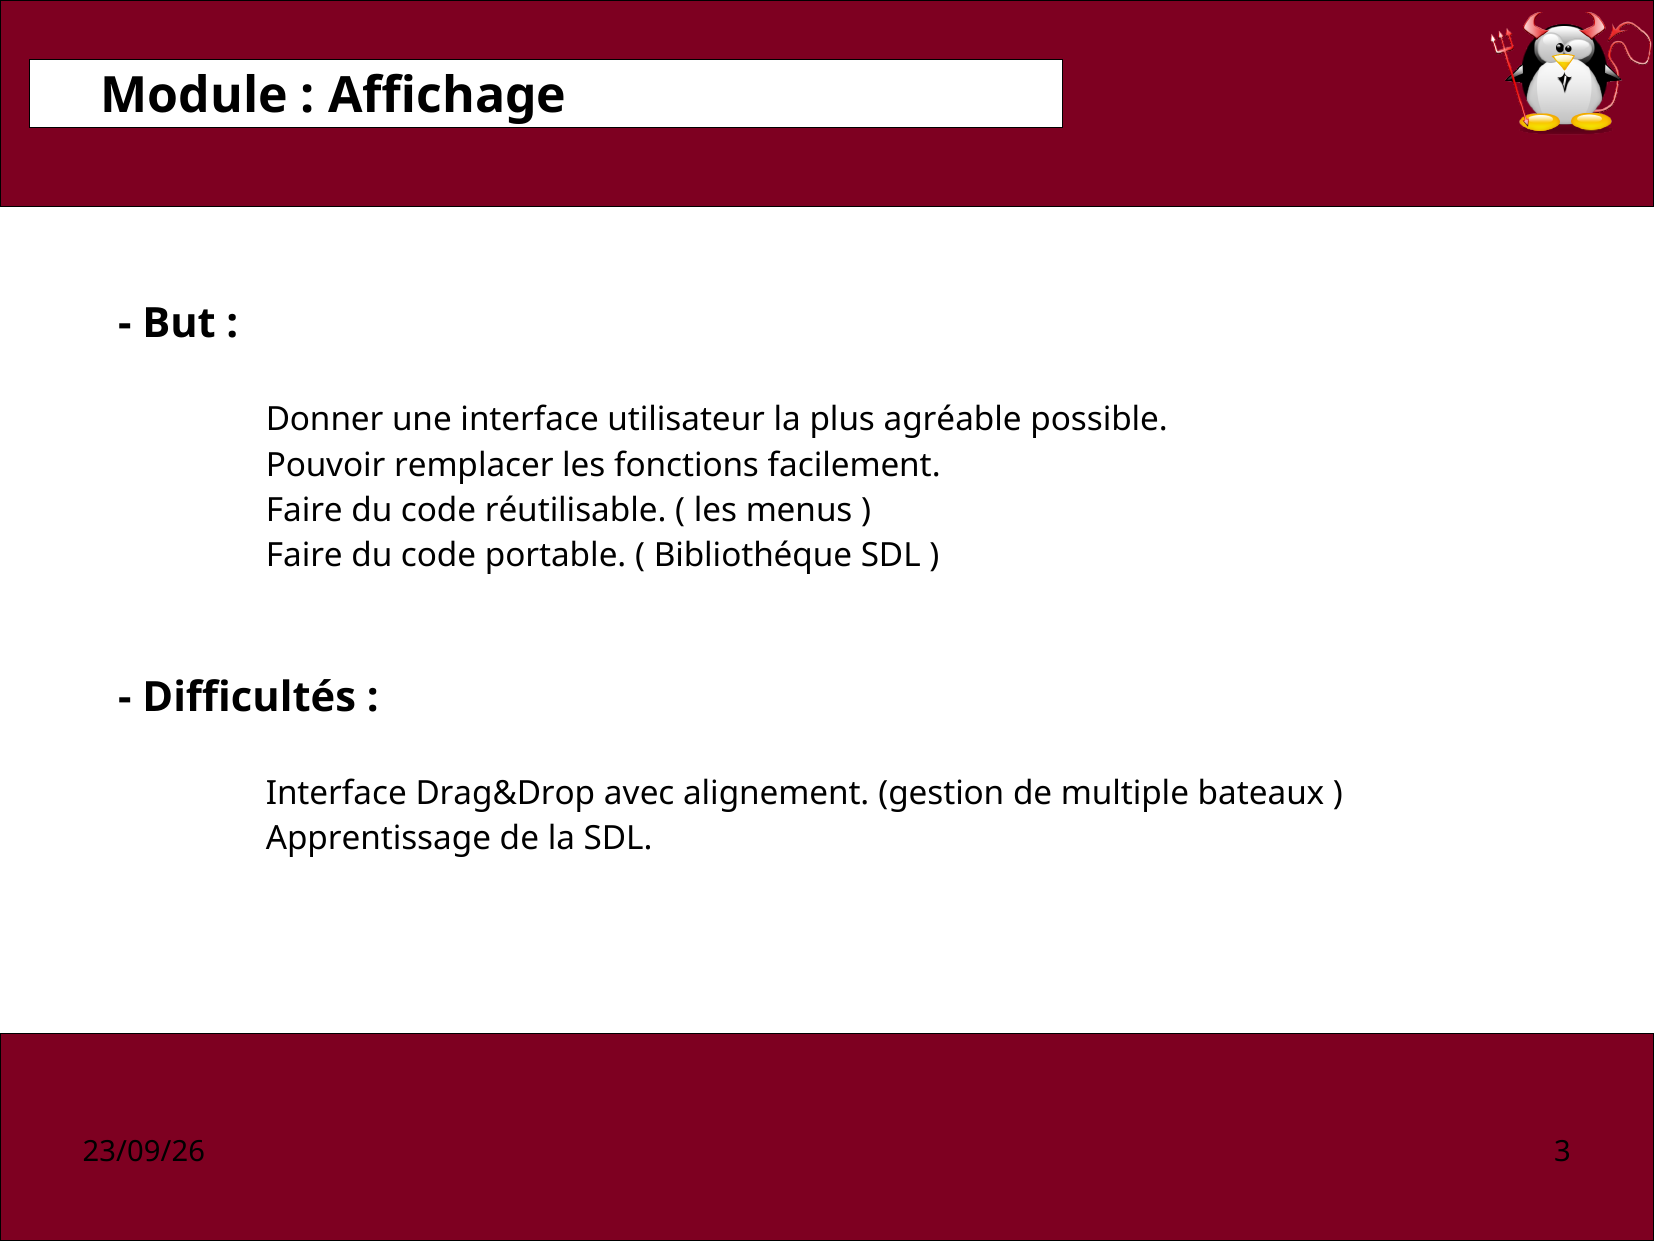

Module : Affichage
- But :
		Donner une interface utilisateur la plus agréable possible.
		Pouvoir remplacer les fonctions facilement.
		Faire du code réutilisable. ( les menus )
		Faire du code portable. ( Bibliothéque SDL )
- Difficultés :
		Interface Drag&Drop avec alignement. (gestion de multiple bateaux )
		Apprentissage de la SDL.
3